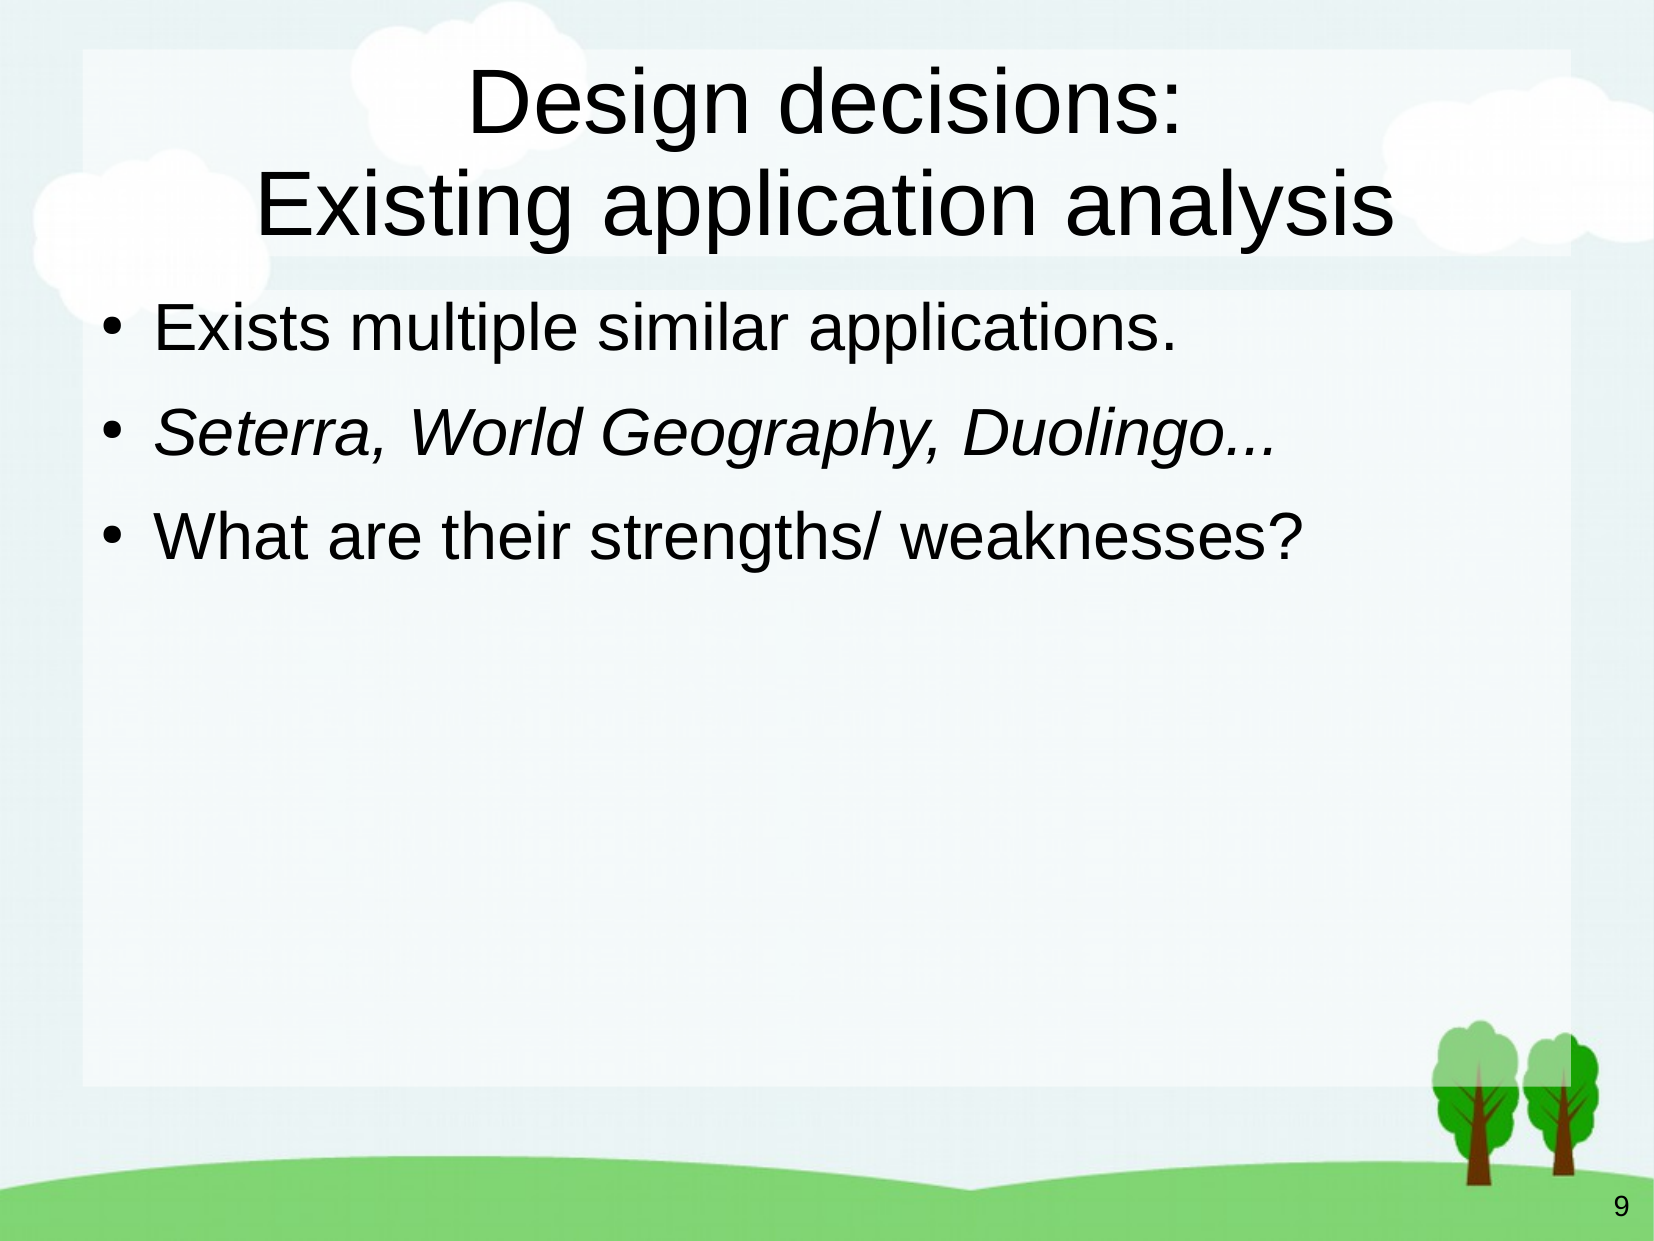

# Design decisions: Existing application analysis
Exists multiple similar applications.
Seterra, World Geography, Duolingo...
What are their strengths/ weaknesses?
9